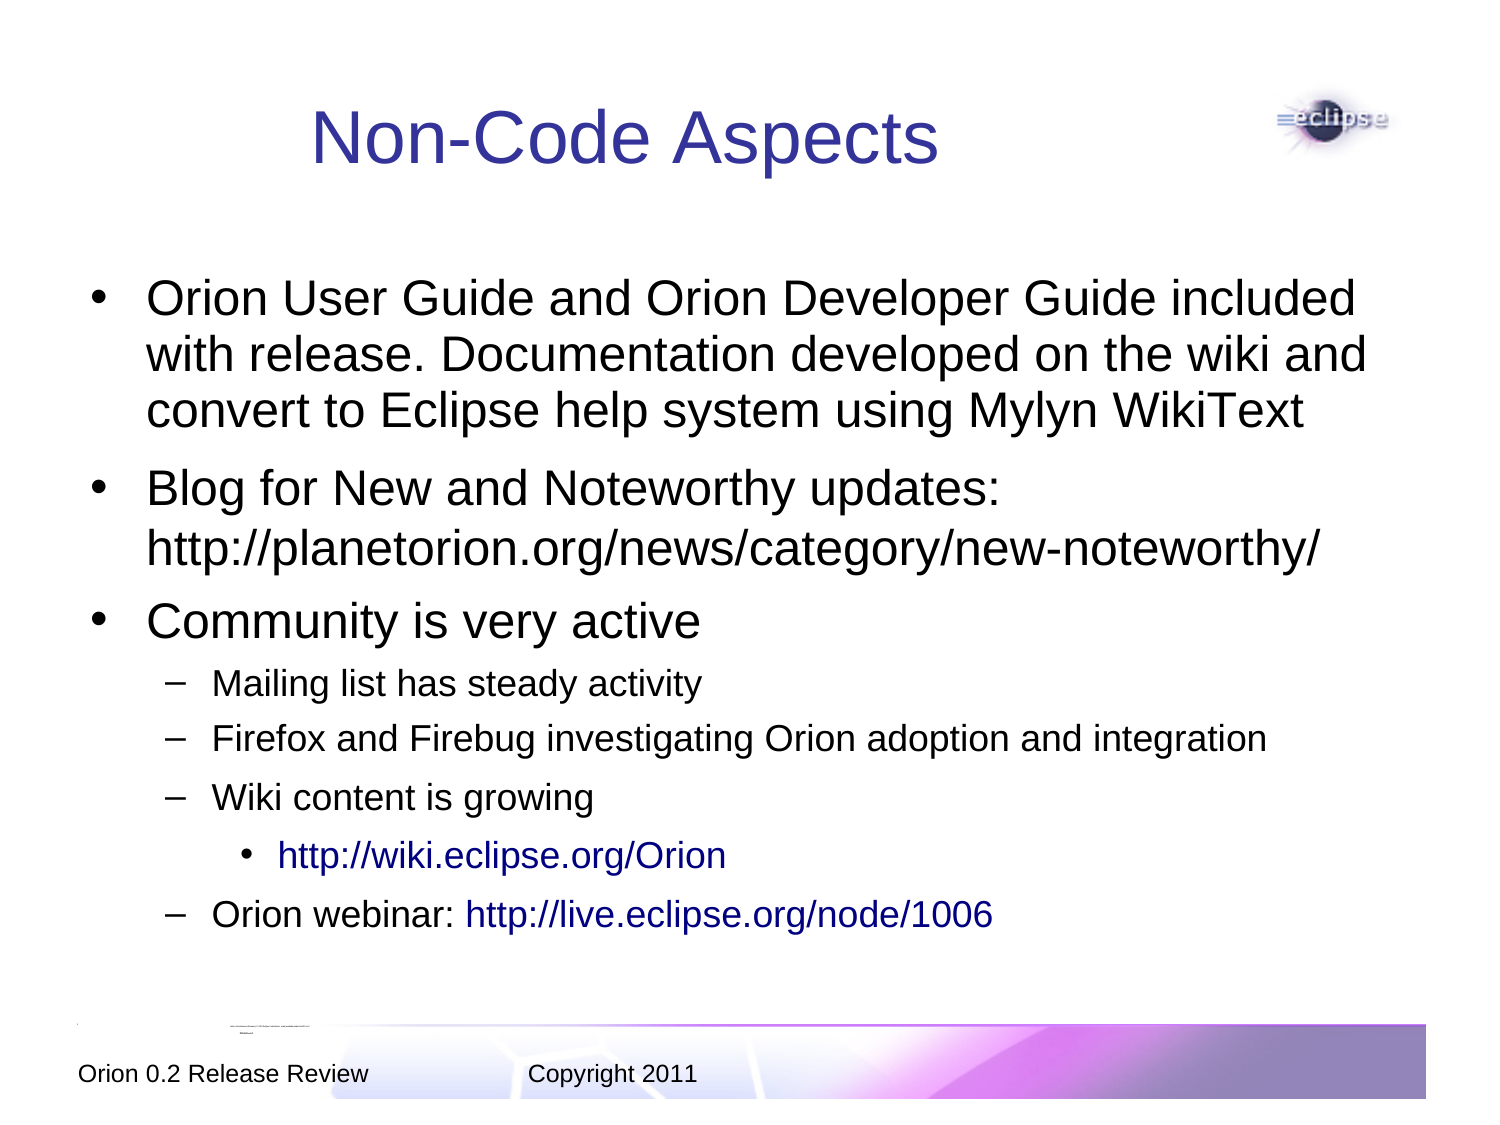

# Non-Code Aspects
Orion User Guide and Orion Developer Guide included with release. Documentation developed on the wiki and convert to Eclipse help system using Mylyn WikiText
Blog for New and Noteworthy updates: http://planetorion.org/news/category/new-noteworthy/
Community is very active
Mailing list has steady activity
Firefox and Firebug investigating Orion adoption and integration
Wiki content is growing
http://wiki.eclipse.org/Orion
Orion webinar: http://live.eclipse.org/node/1006
3
Copyright 2011